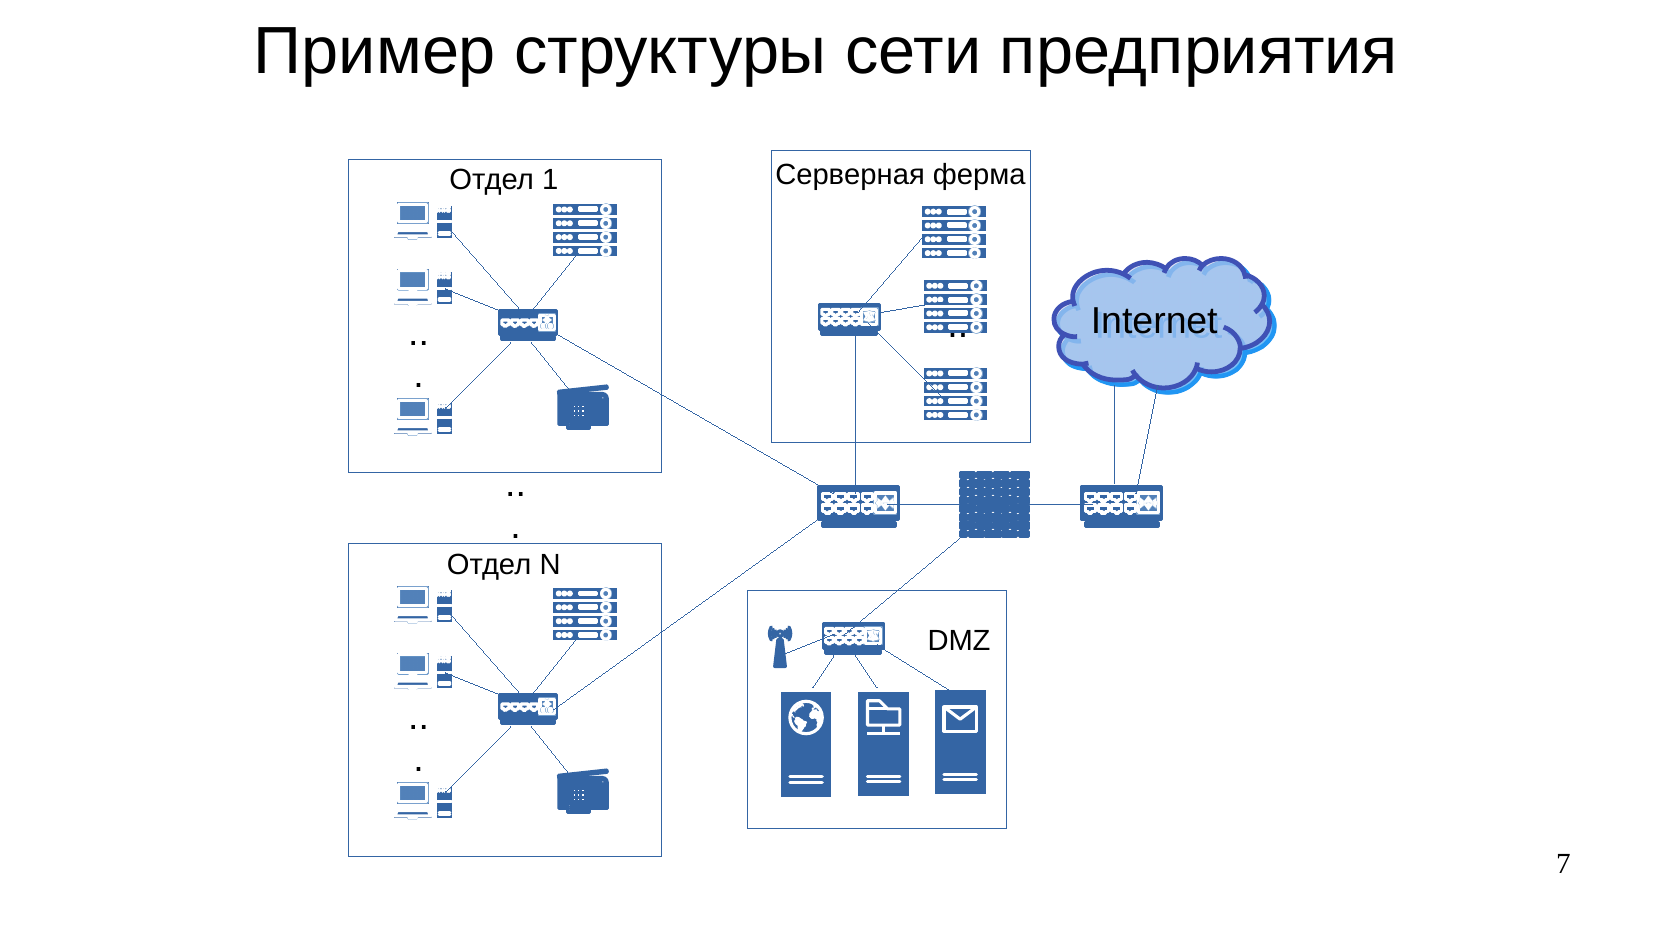

# Пример структуры сети предприятия
Серверная ферма
Отдел 1
Internet
...
...
...
Отдел N
DMZ
...
7